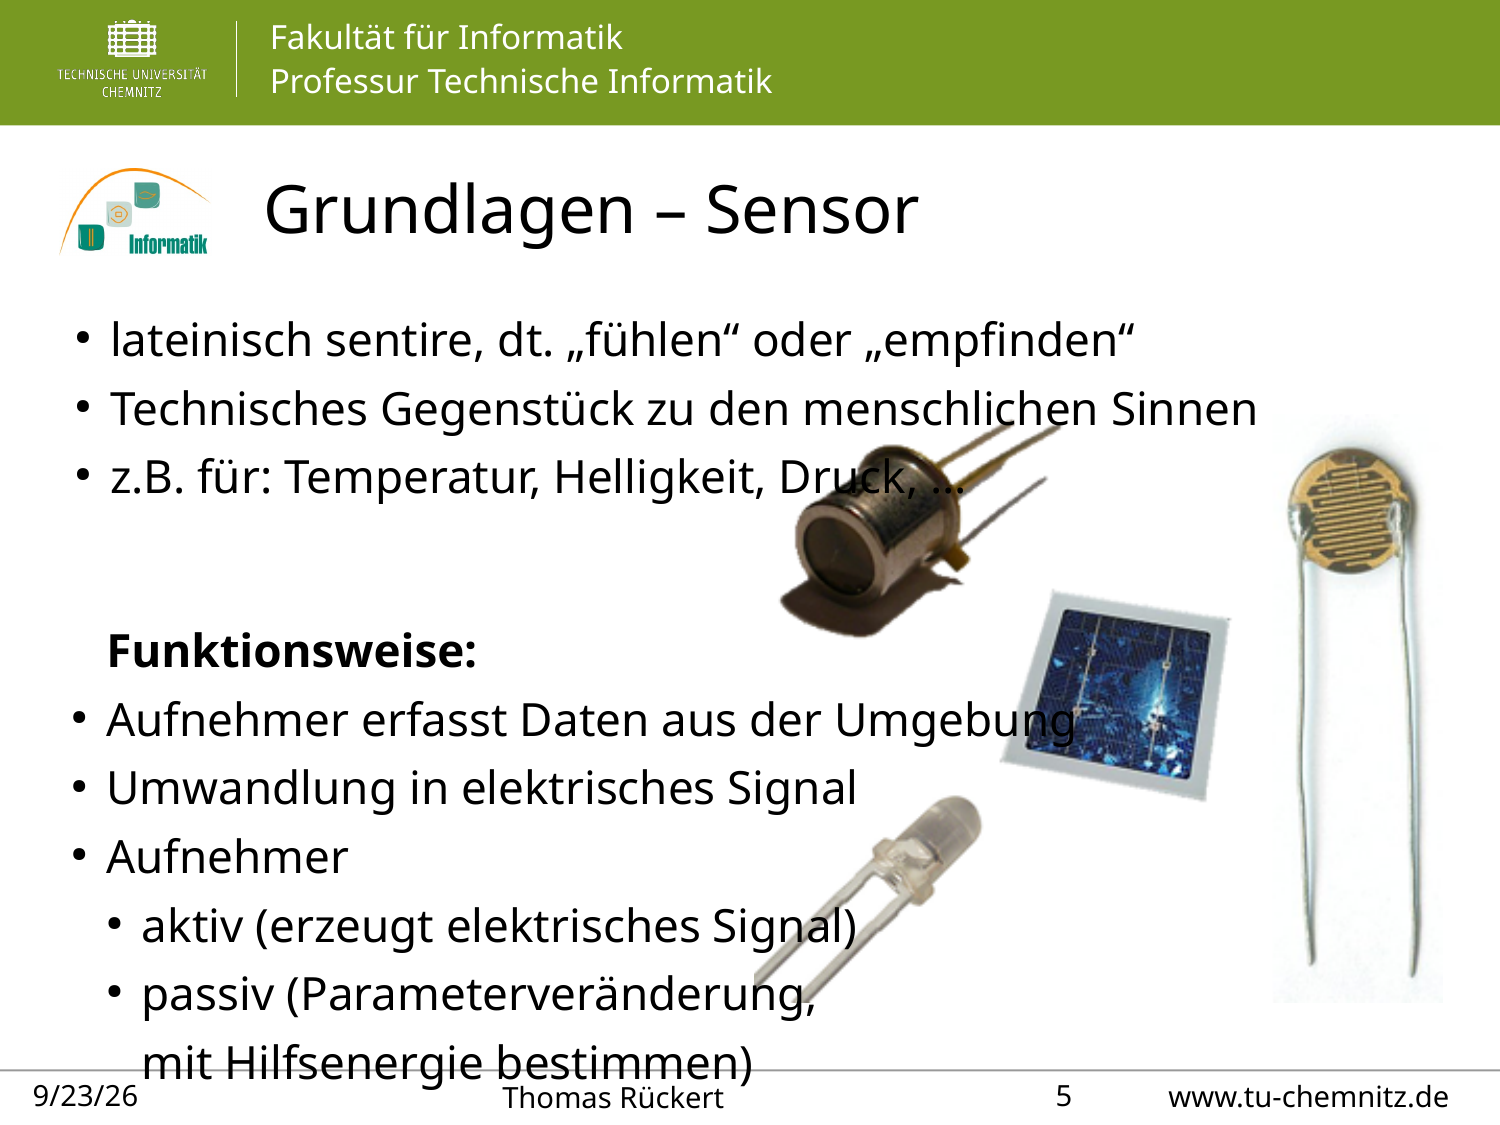

# Grundlagen – Sensor
lateinisch sentire, dt. „fühlen“ oder „empfinden“
Technisches Gegenstück zu den menschlichen Sinnen
z.B. für: Temperatur, Helligkeit, Druck, ...
Funktionsweise:
Aufnehmer erfasst Daten aus der Umgebung
Umwandlung in elektrisches Signal
Aufnehmer
aktiv (erzeugt elektrisches Signal)
passiv (Parameterveränderung,
mit Hilfsenergie bestimmen)
Thomas Rückert